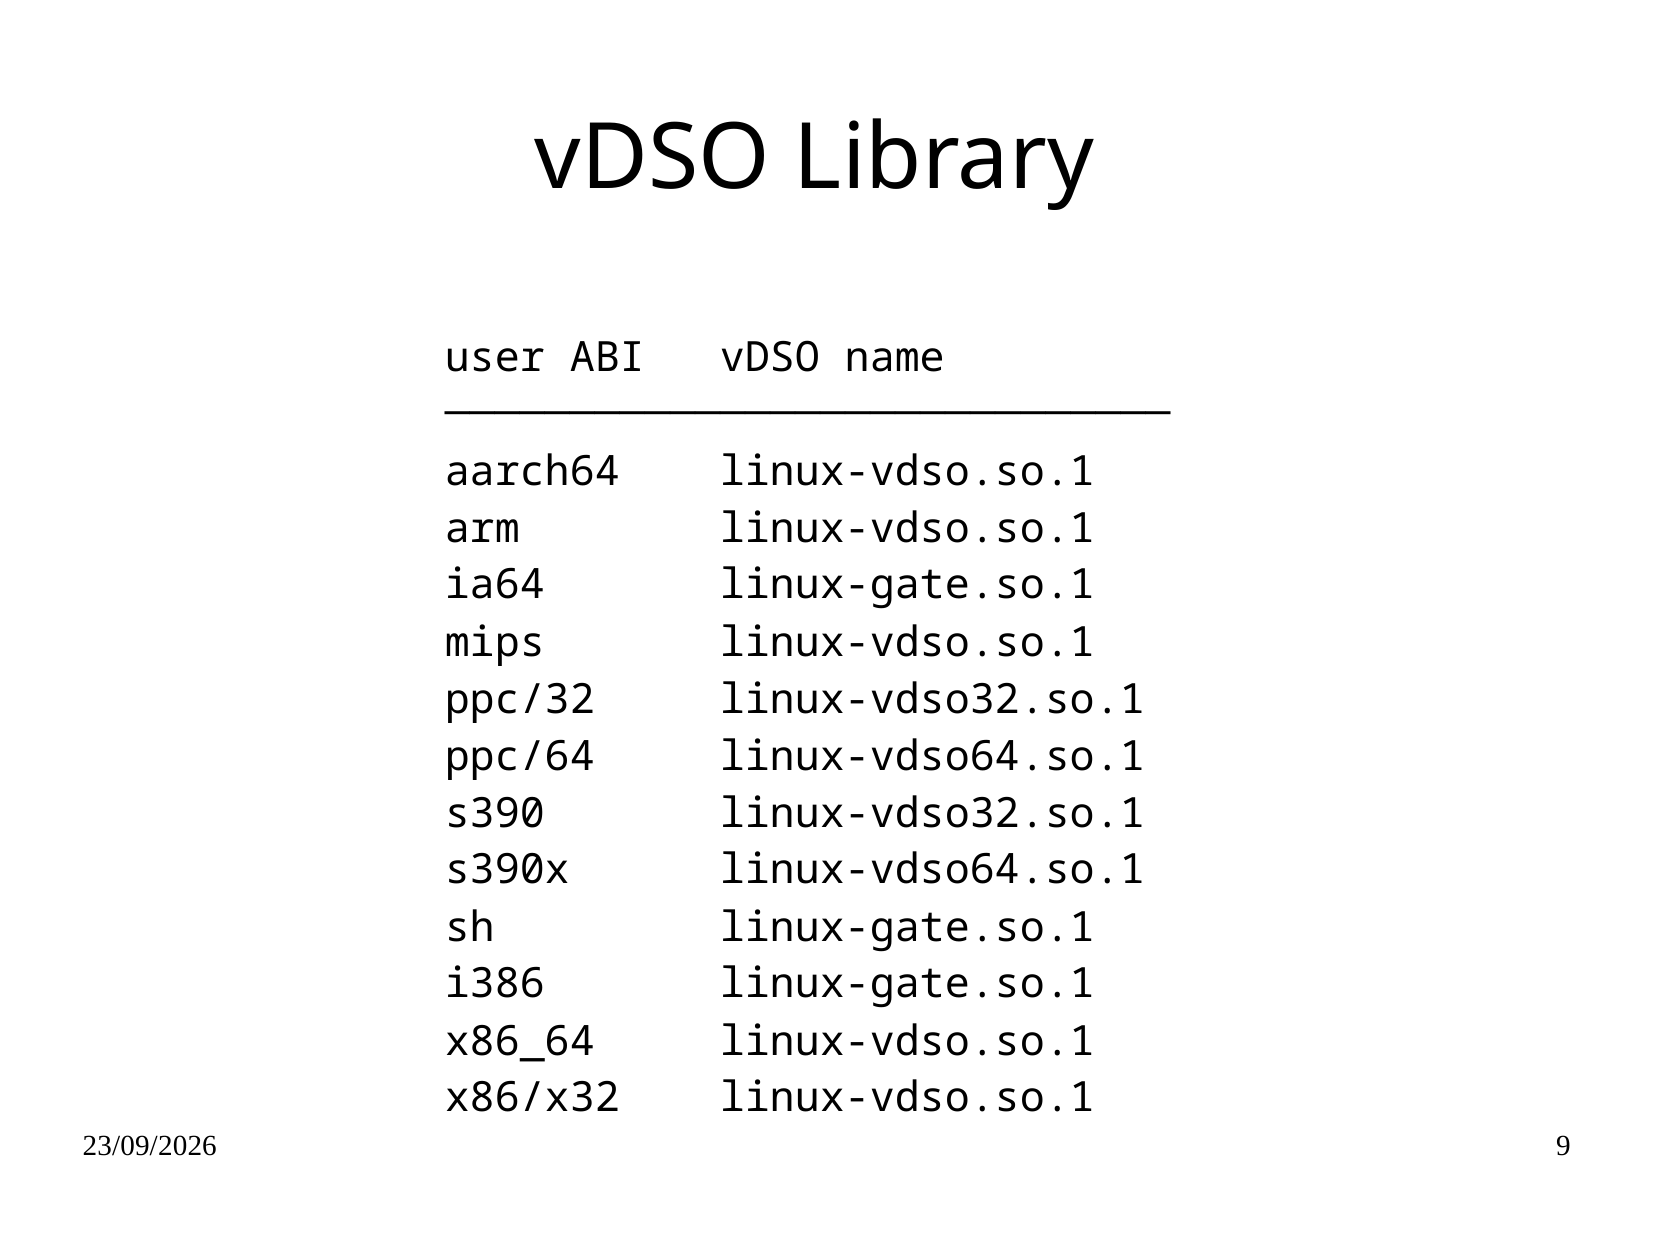

# vDSO Library
 user ABI vDSO name
 ─────────────────────────────
 aarch64 linux-vdso.so.1
 arm linux-vdso.so.1
 ia64 linux-gate.so.1
 mips linux-vdso.so.1
 ppc/32 linux-vdso32.so.1
 ppc/64 linux-vdso64.so.1
 s390 linux-vdso32.so.1
 s390x linux-vdso64.so.1
 sh linux-gate.so.1
 i386 linux-gate.so.1
 x86_64 linux-vdso.so.1
 x86/x32 linux-vdso.so.1
9